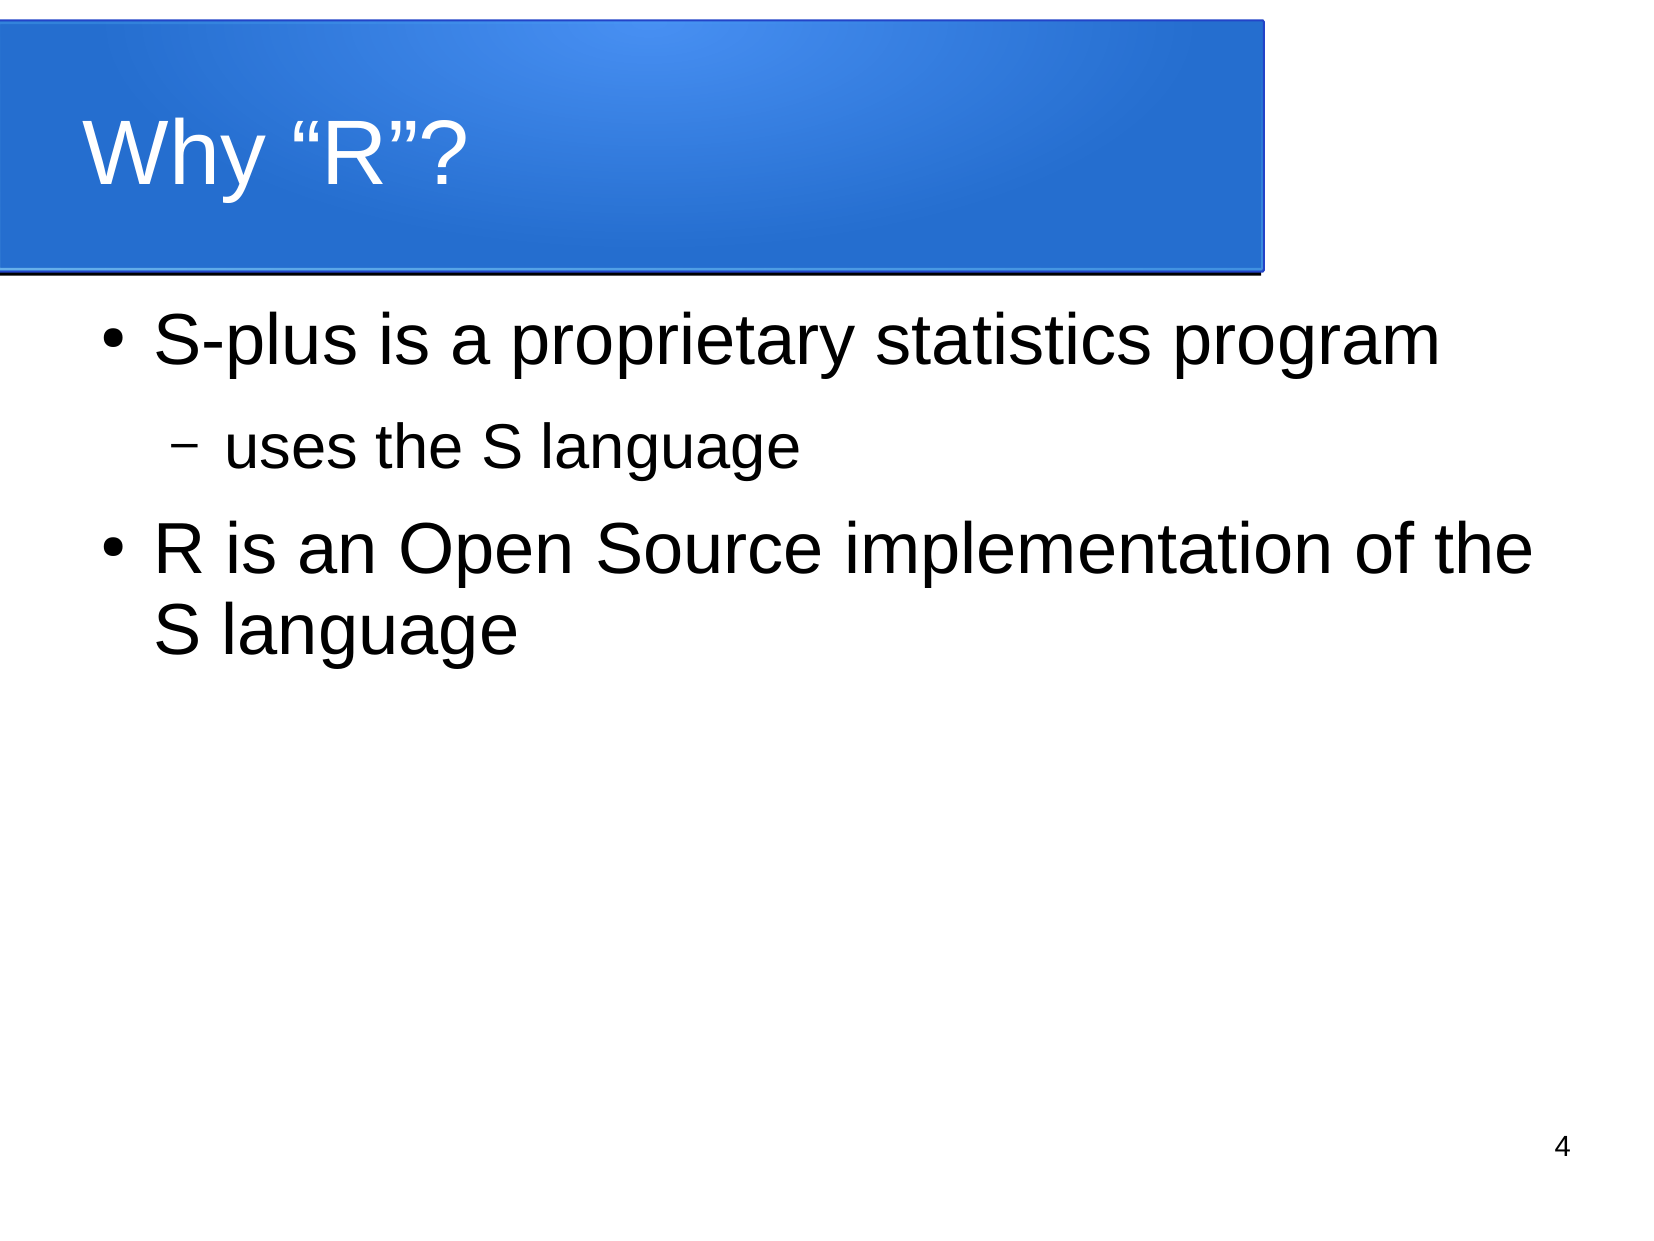

# Why “R”?
S-plus is a proprietary statistics program
uses the S language
R is an Open Source implementation of the S language
4